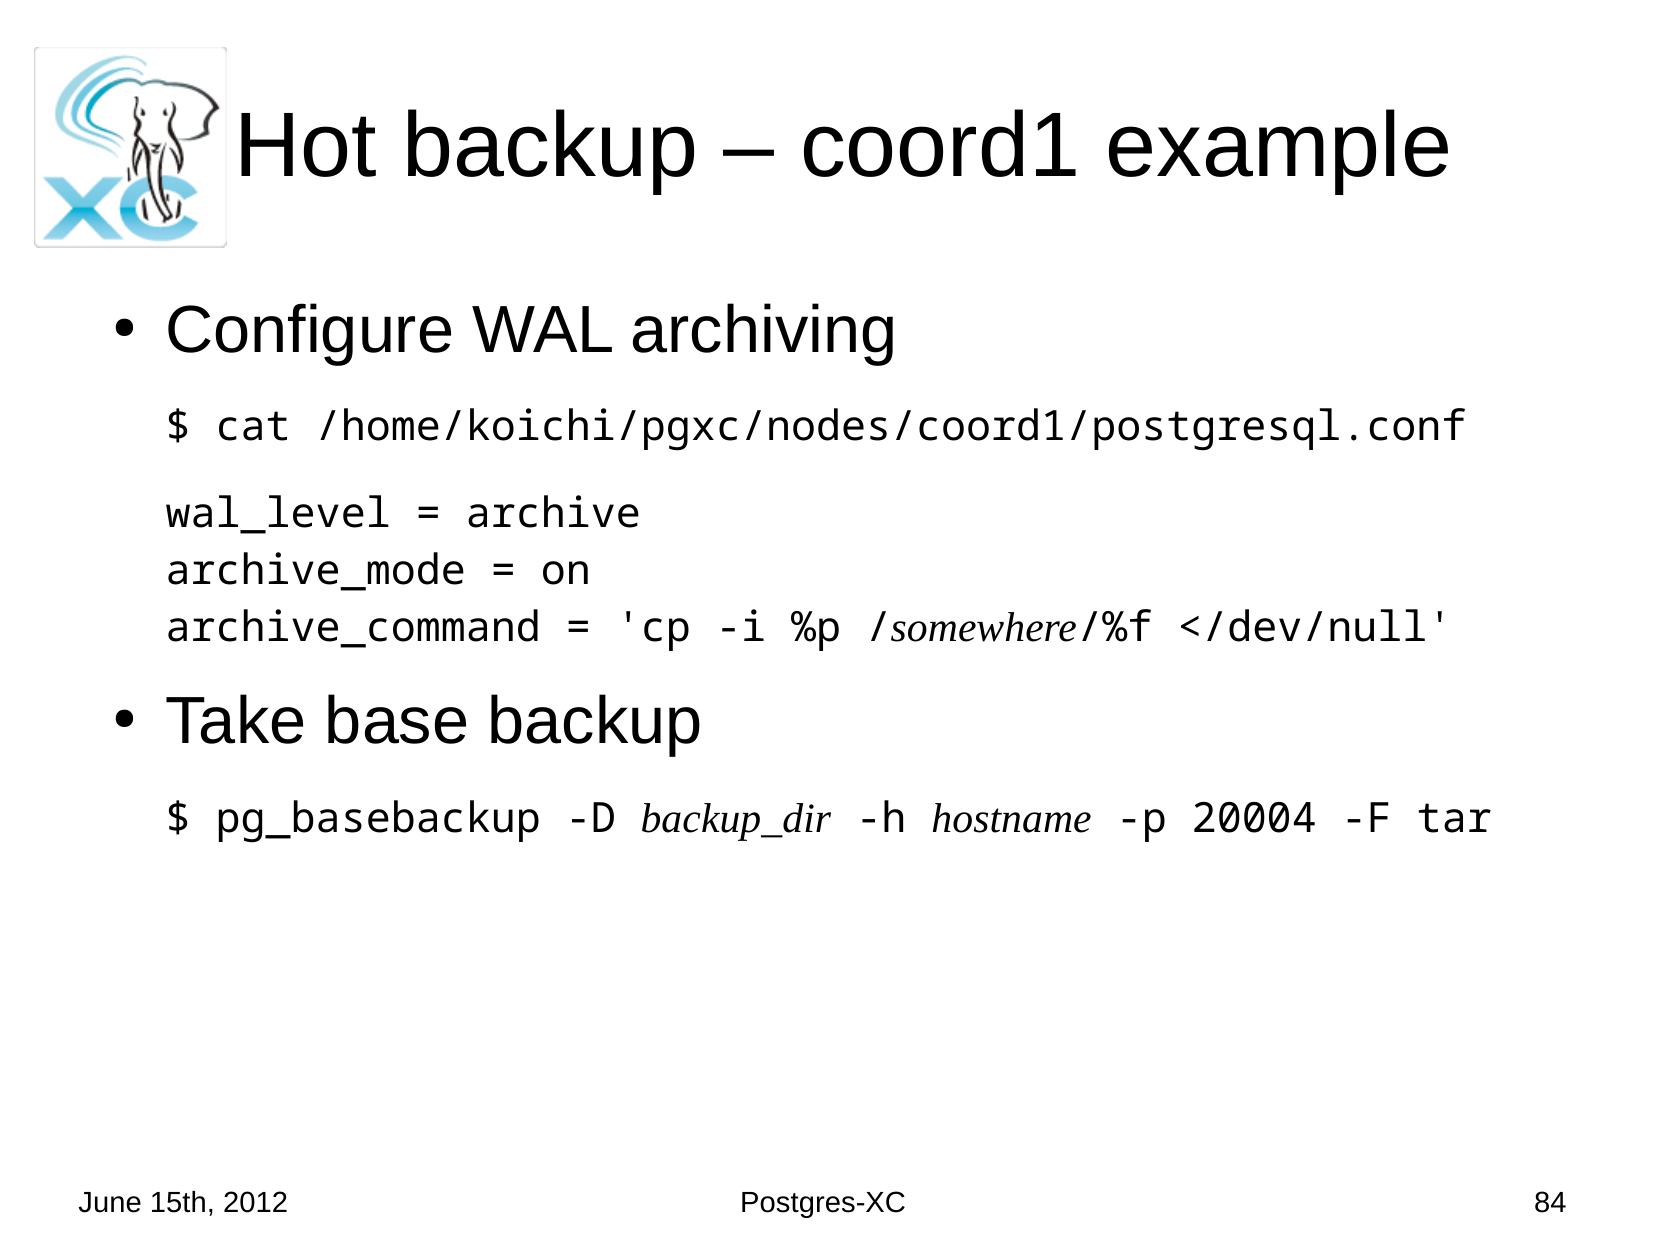

# Hot backup – coord1 example
Configure WAL archiving
$ cat /home/koichi/pgxc/nodes/coord1/postgresql.conf
wal_level = archive
archive_mode = on
archive_command = 'cp -i %p /somewhere/%f </dev/null'
Take base backup
$ pg_basebackup -D backup_dir -h hostname -p 20004 -F tar
84